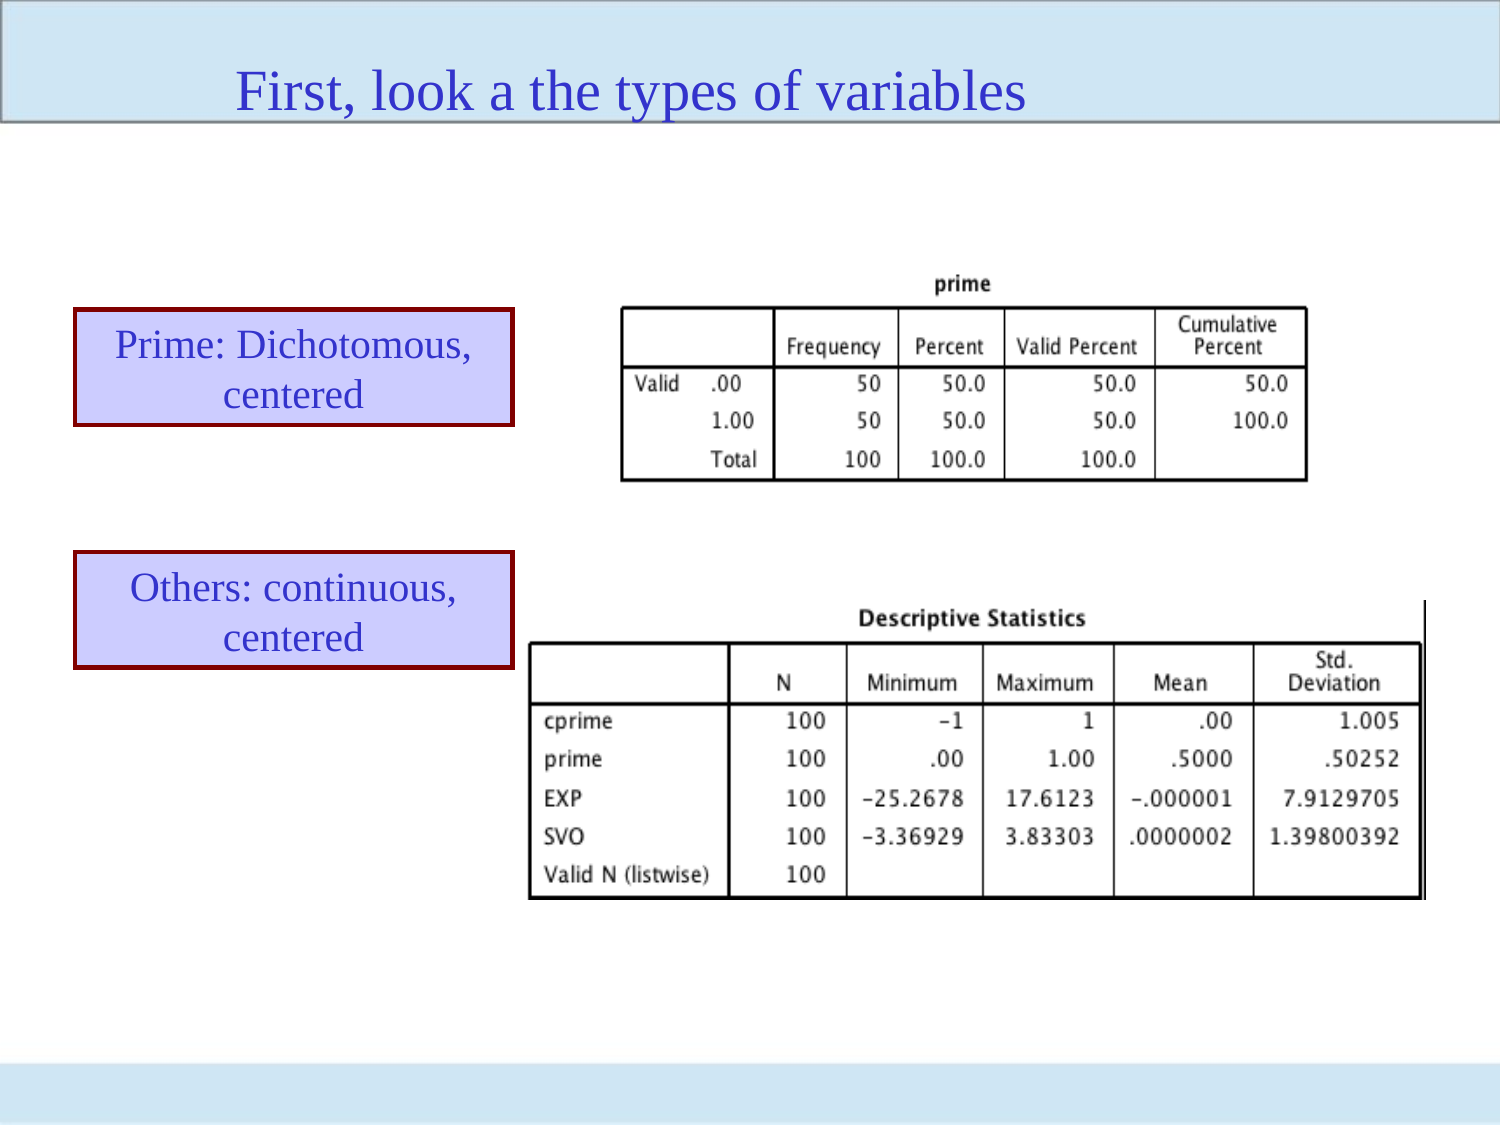

# First, look a the types of variables
Prime: Dichotomous, centered
Others: continuous, centered